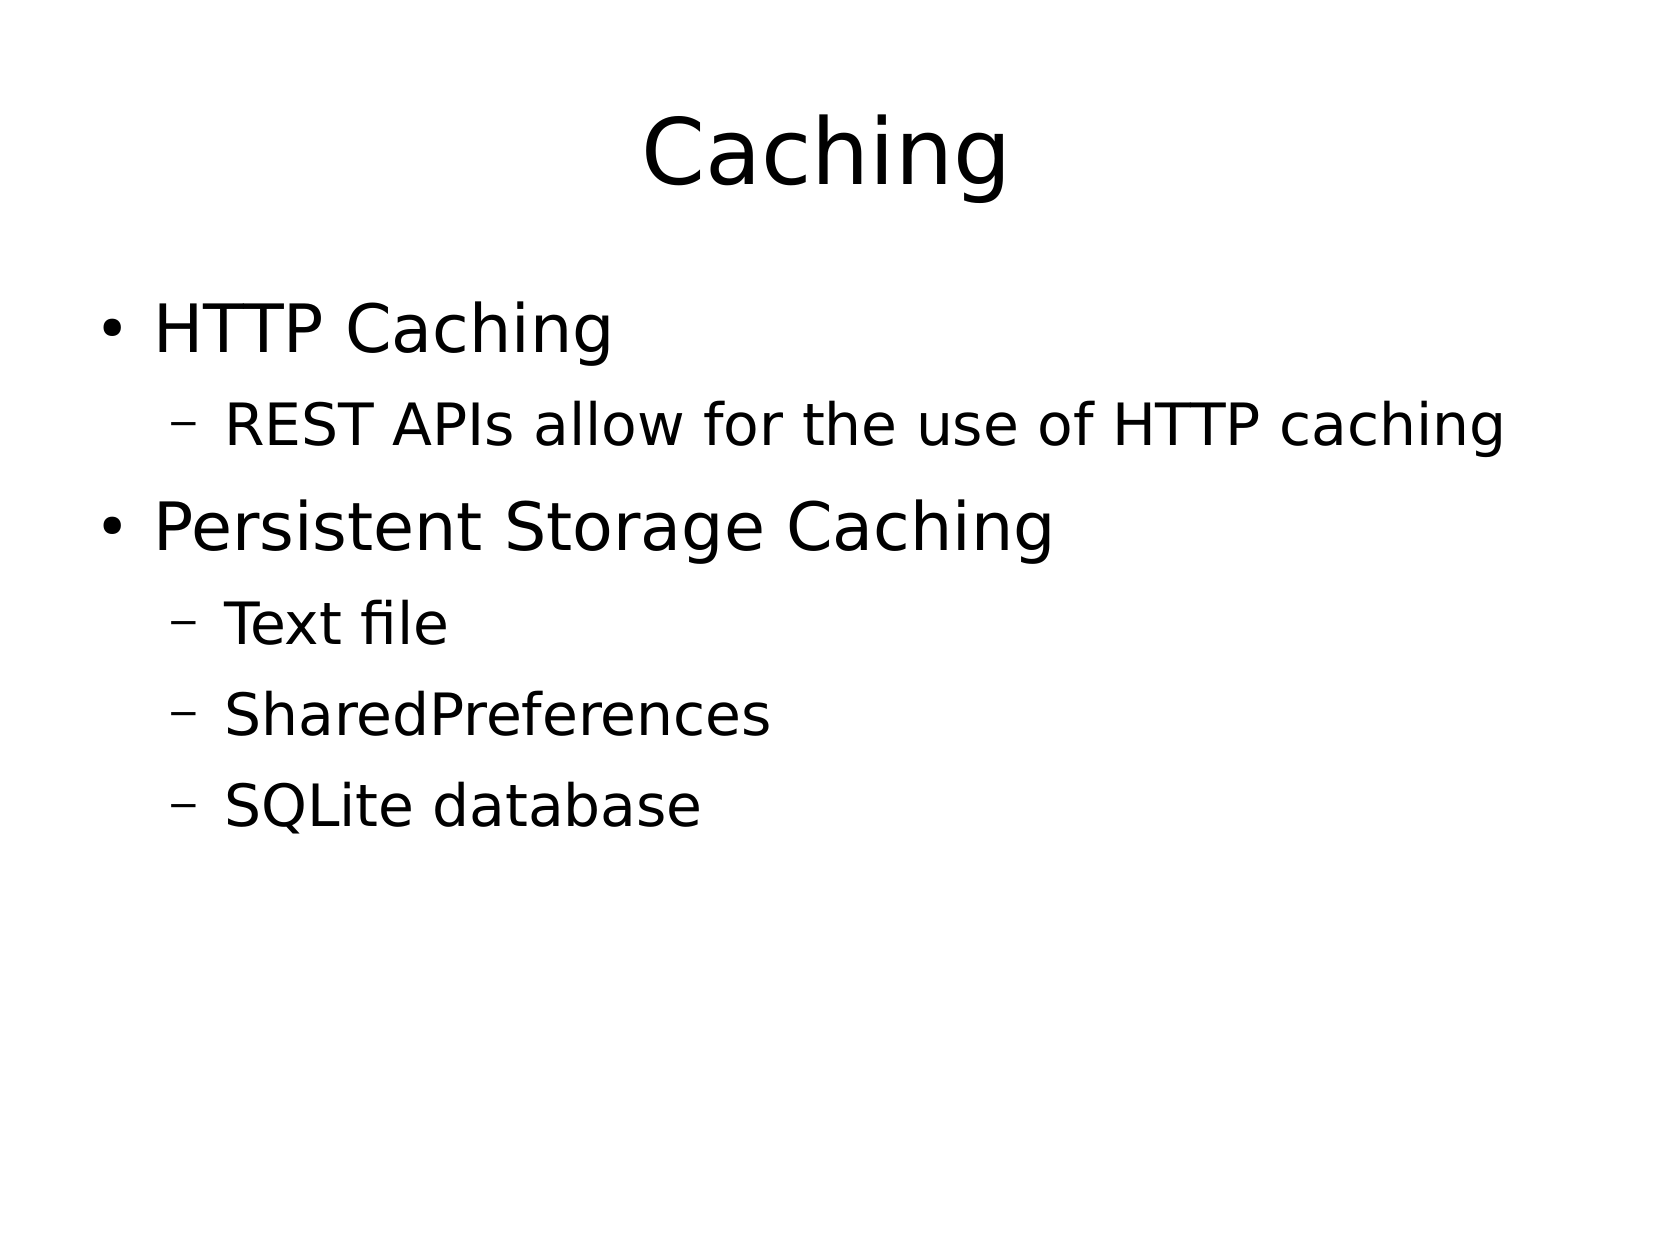

# Caching
HTTP Caching
REST APIs allow for the use of HTTP caching
Persistent Storage Caching
Text file
SharedPreferences
SQLite database